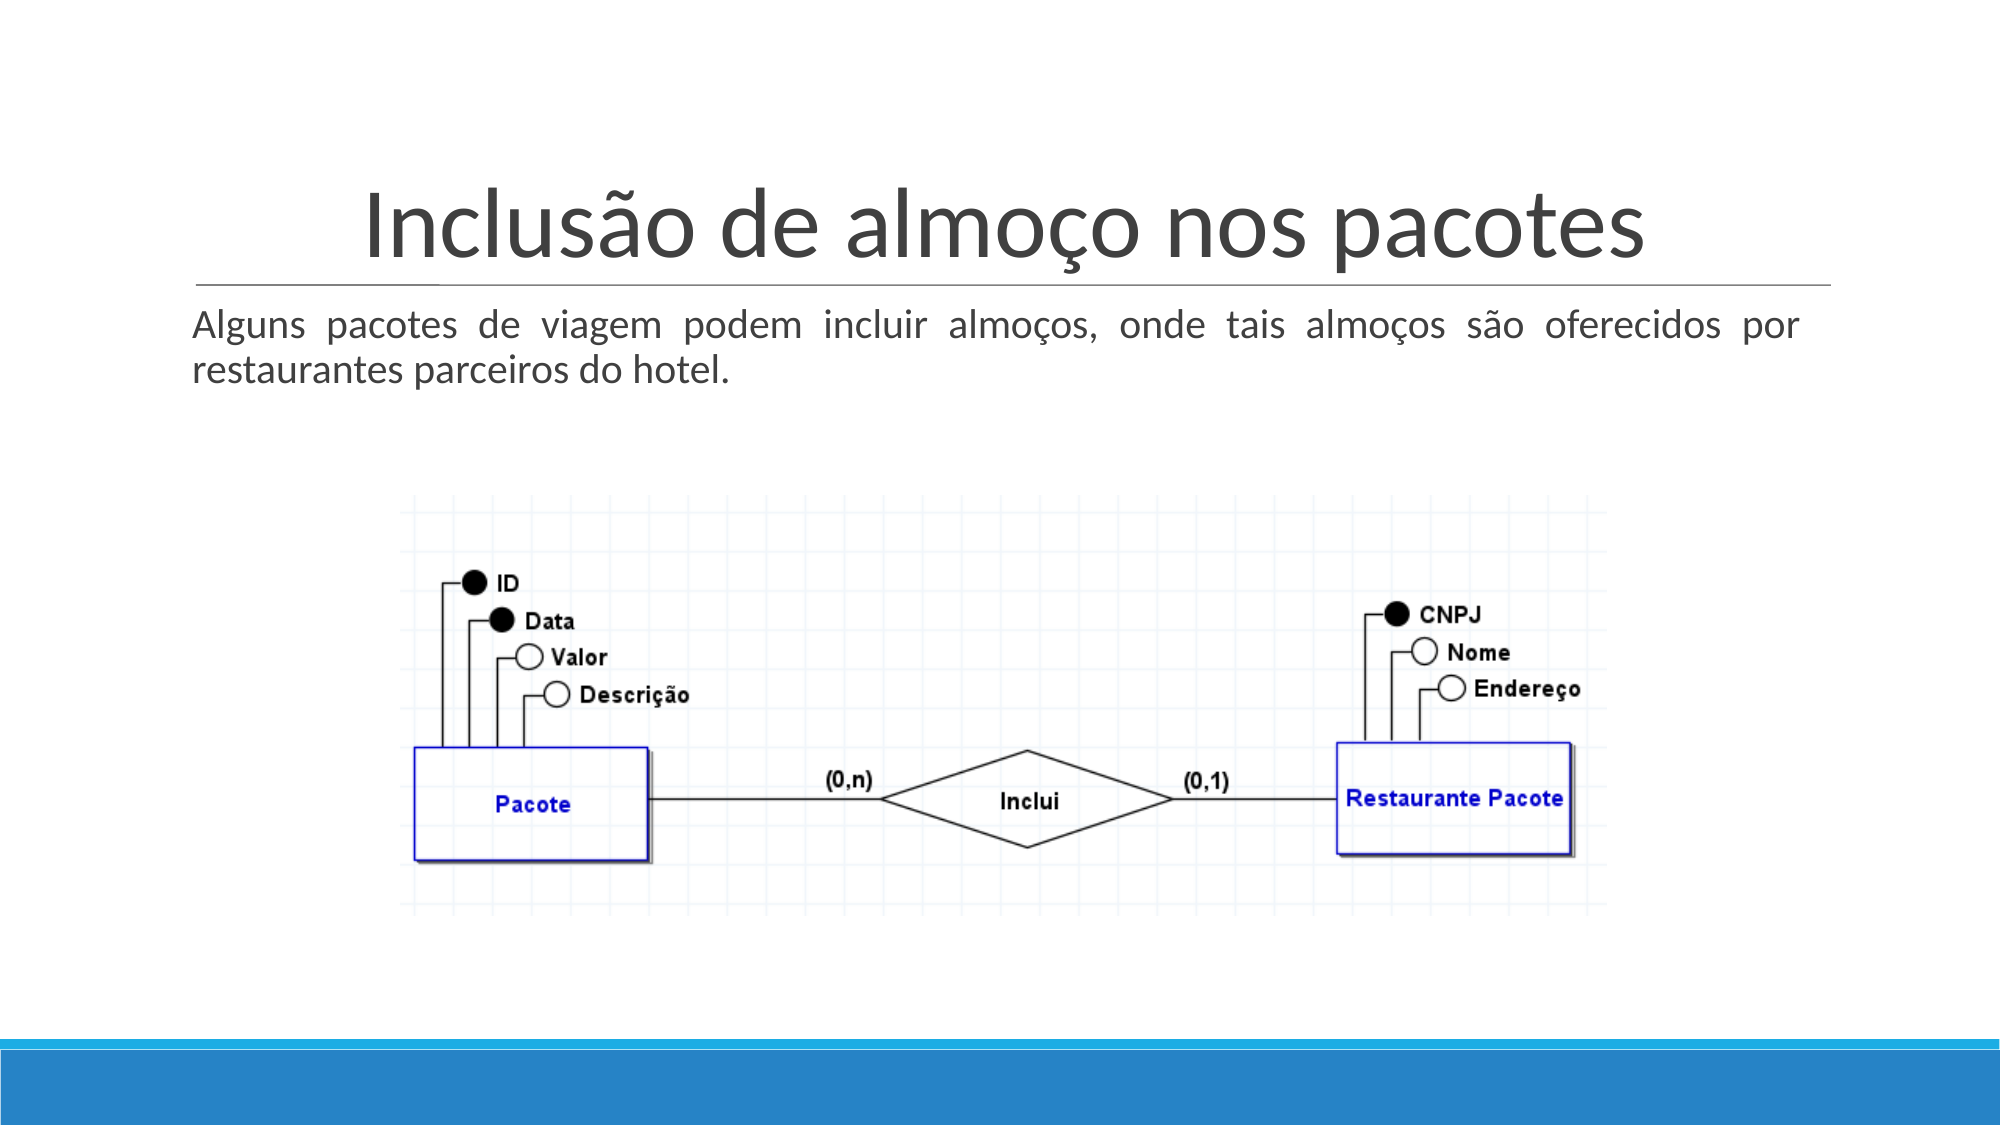

Inclusão de almoço nos pacotes
Alguns pacotes de viagem podem incluir almoços, onde tais almoços são oferecidos por restaurantes parceiros do hotel.